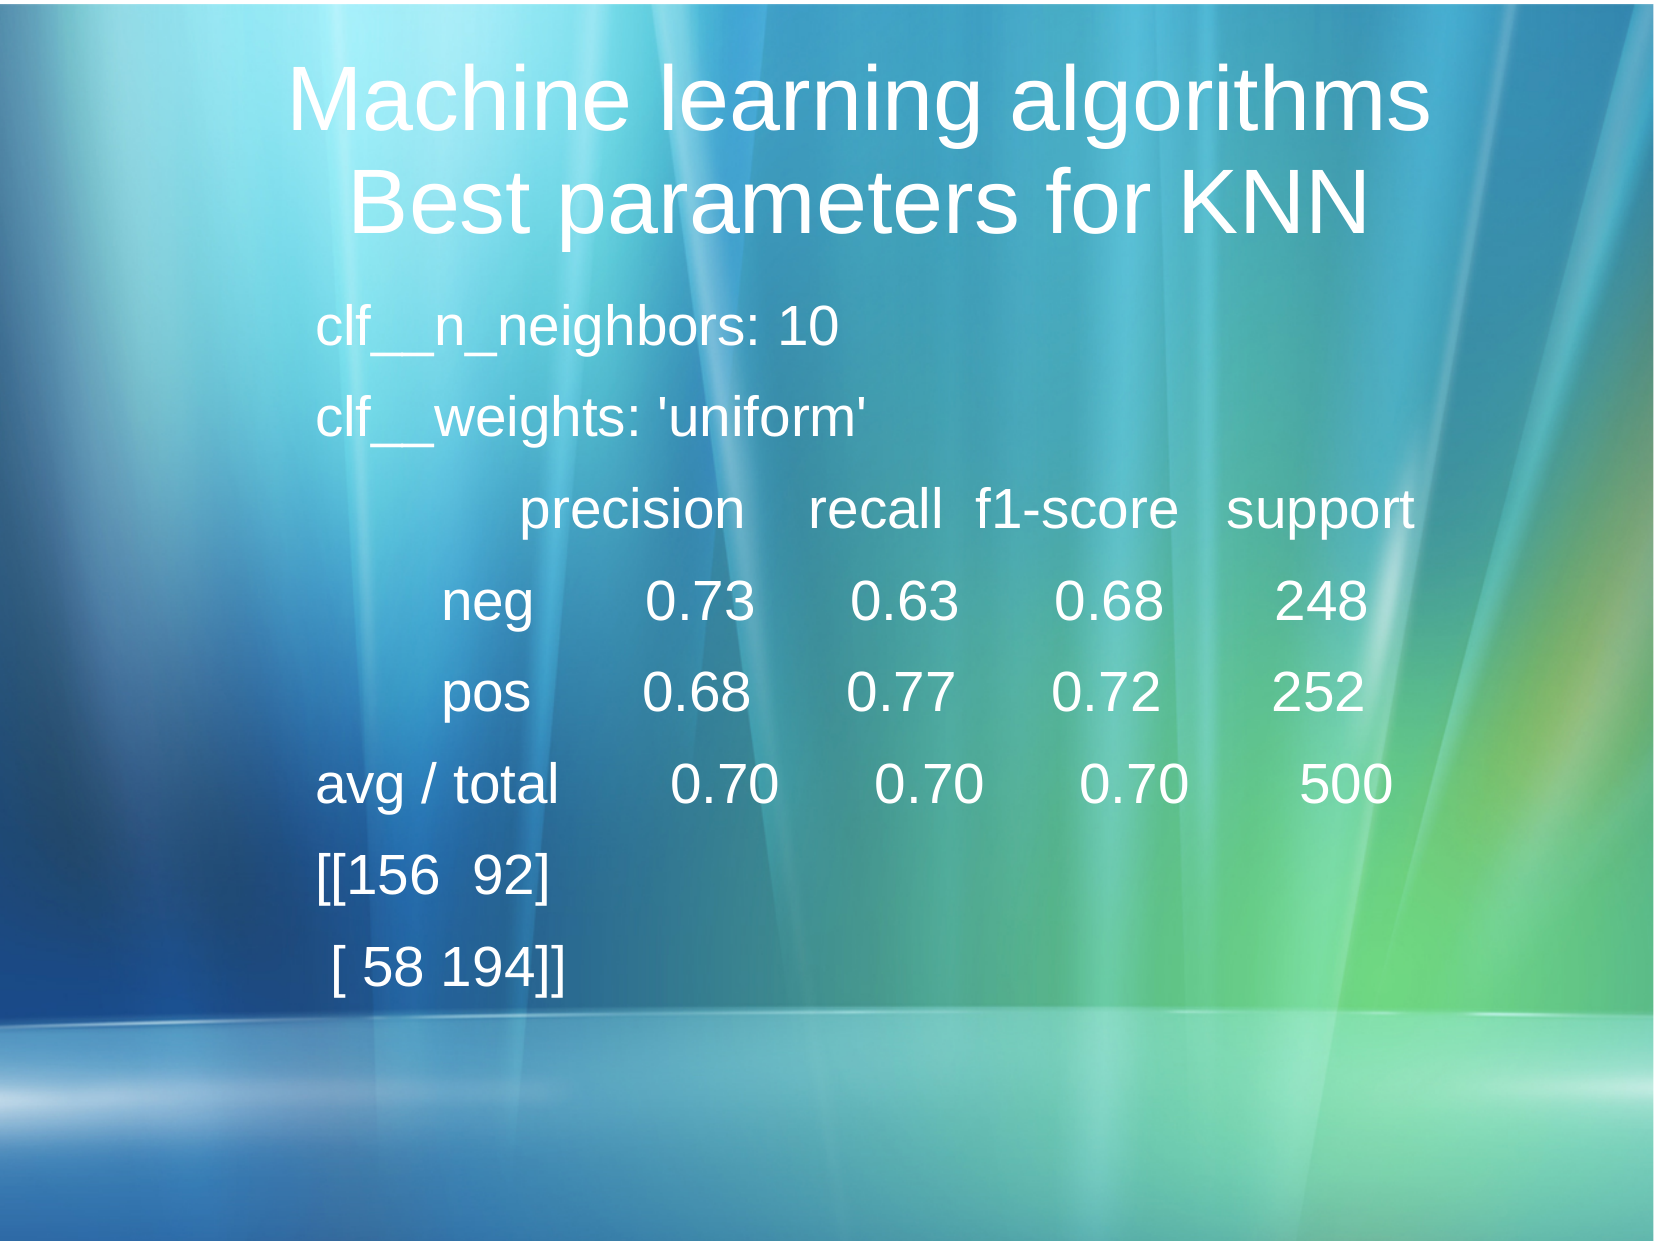

# Machine learning algorithms Best parameters for KNN
clf__n_neighbors: 10
clf__weights: 'uniform'
 precision recall f1-score support
 neg 0.73 0.63 0.68 248
 pos 0.68 0.77 0.72 252
avg / total 0.70 0.70 0.70 500
[[156 92]
 [ 58 194]]